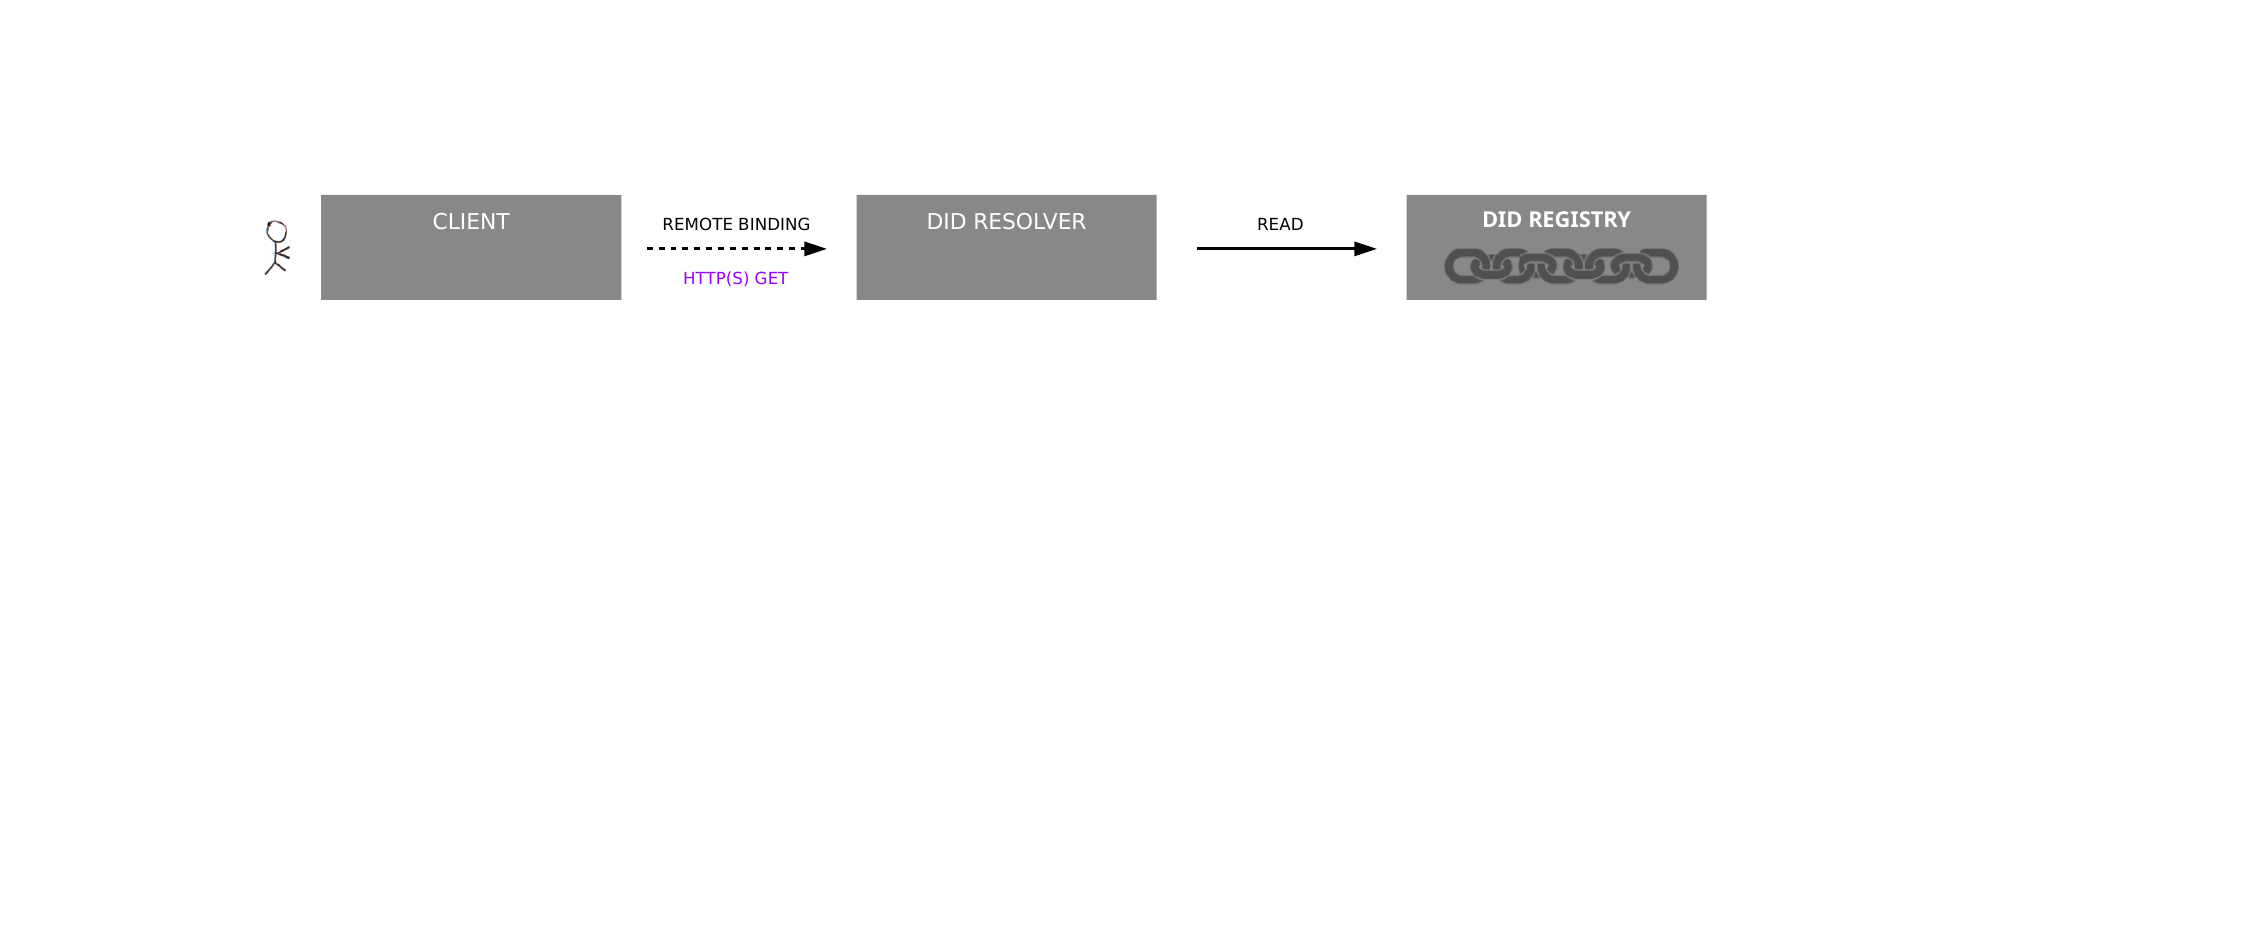

CLIENT
DID RESOLVER
DID REGISTRY
REMOTE BINDING
READ
HTTP(S) GET